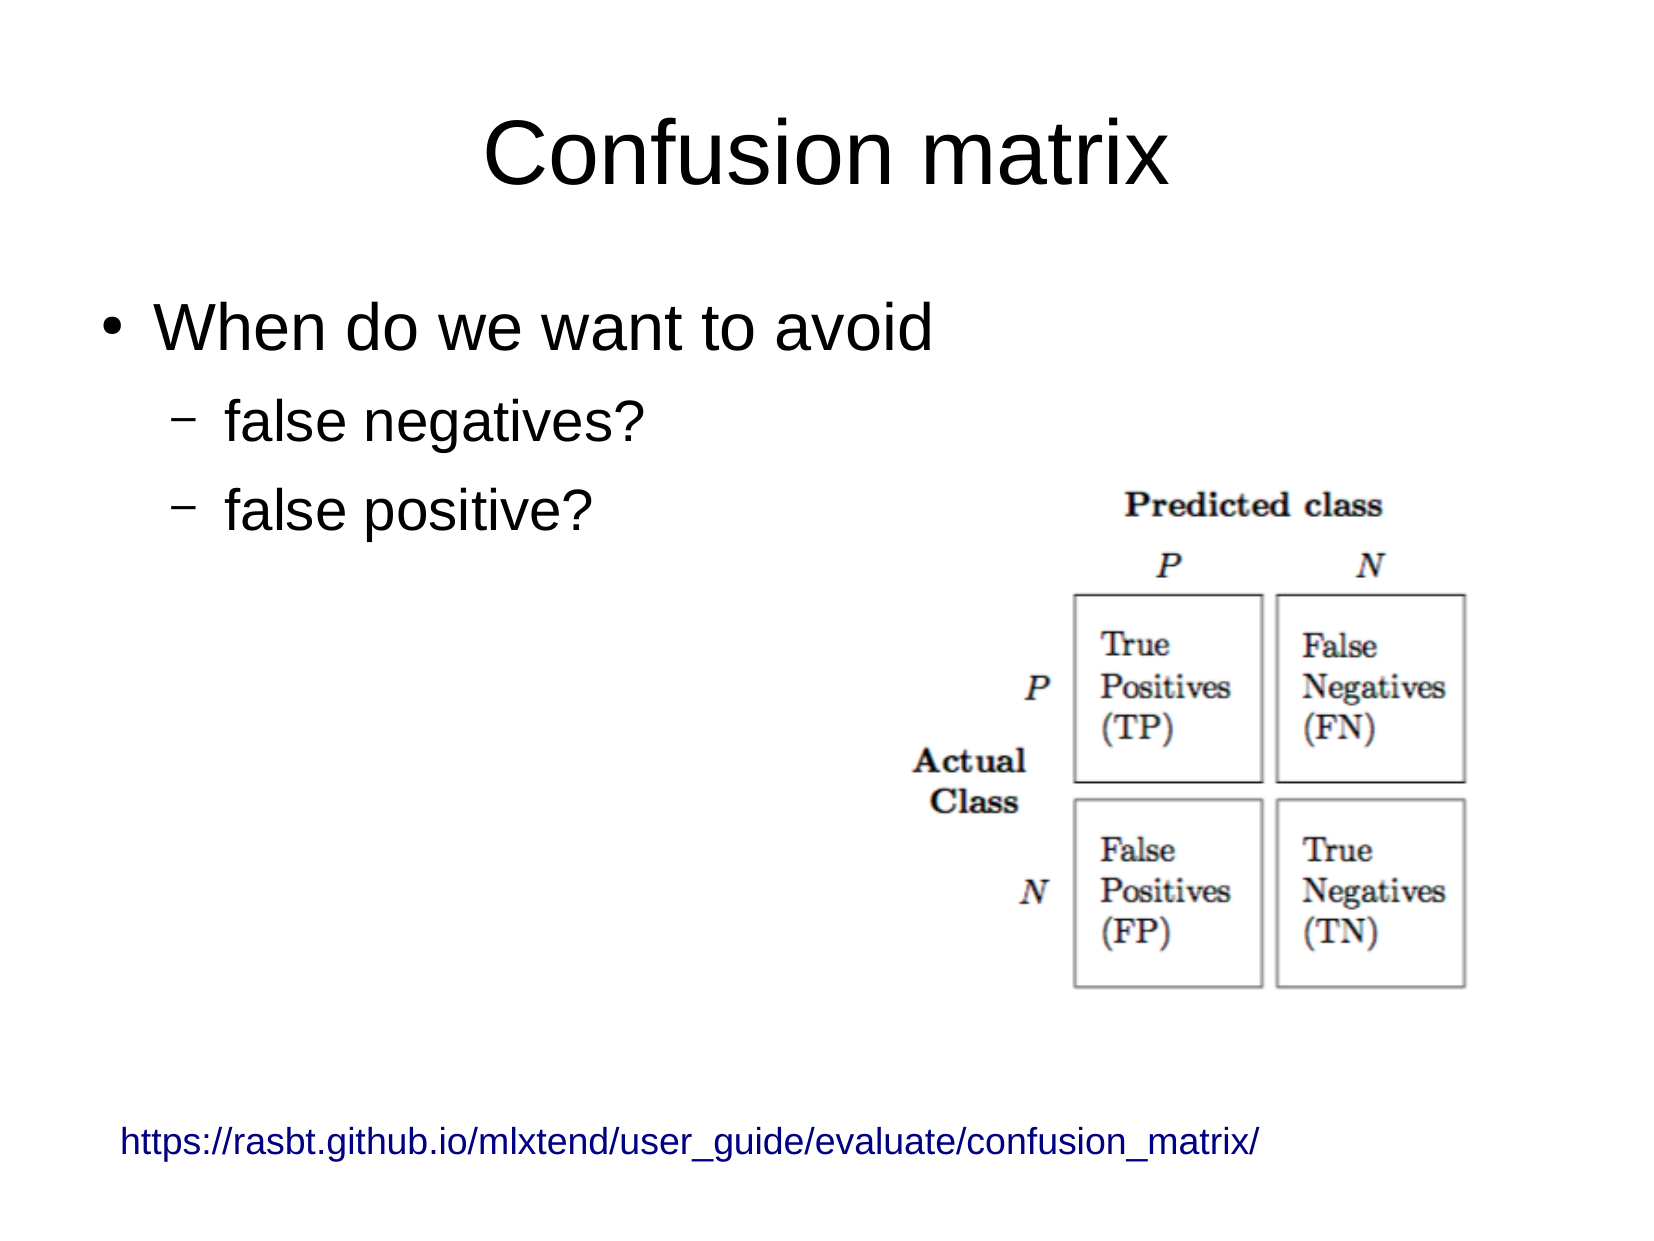

# Confusion matrix
When do we want to avoid
false negatives?
false positive?
https://rasbt.github.io/mlxtend/user_guide/evaluate/confusion_matrix/